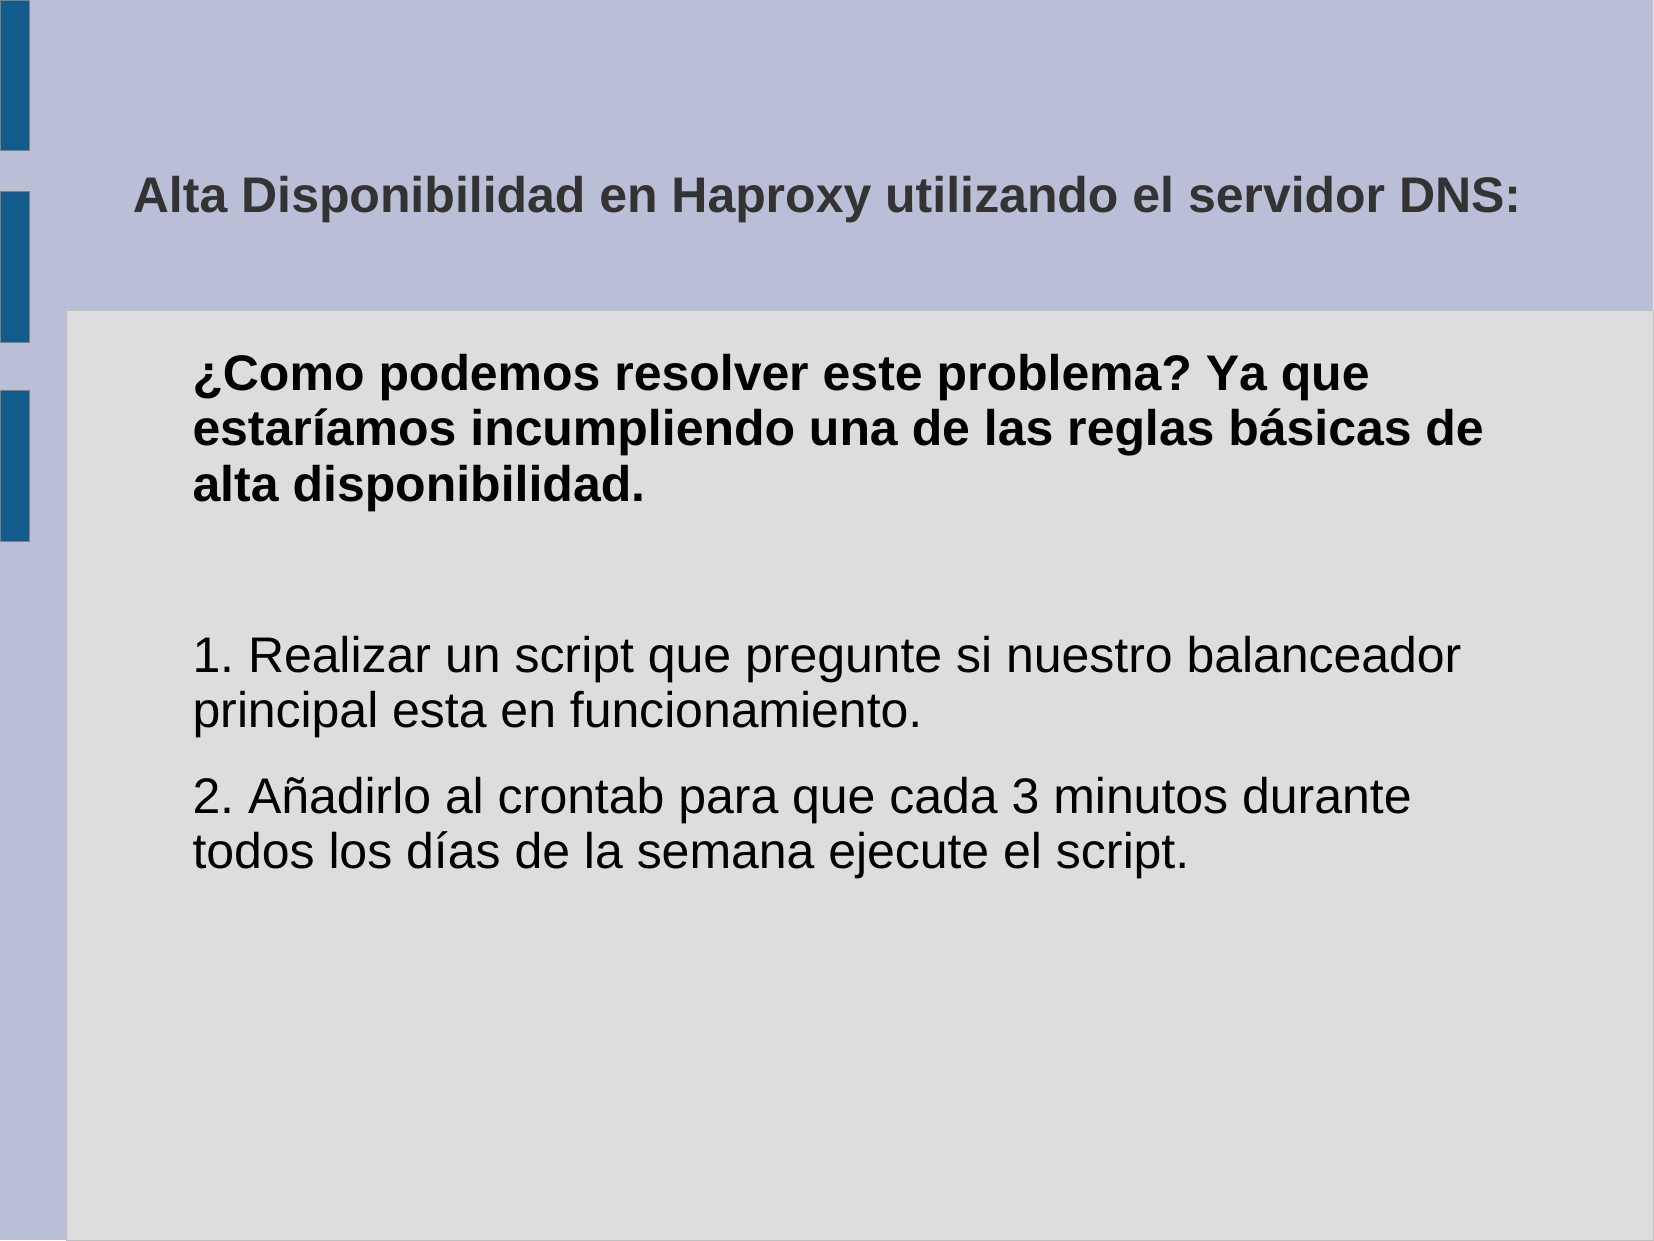

# Alta Disponibilidad en Haproxy utilizando el servidor DNS:
¿Como podemos resolver este problema? Ya que estaríamos incumpliendo una de las reglas básicas de alta disponibilidad.
1. Realizar un script que pregunte si nuestro balanceador principal esta en funcionamiento.
2. Añadirlo al crontab para que cada 3 minutos durante todos los días de la semana ejecute el script.